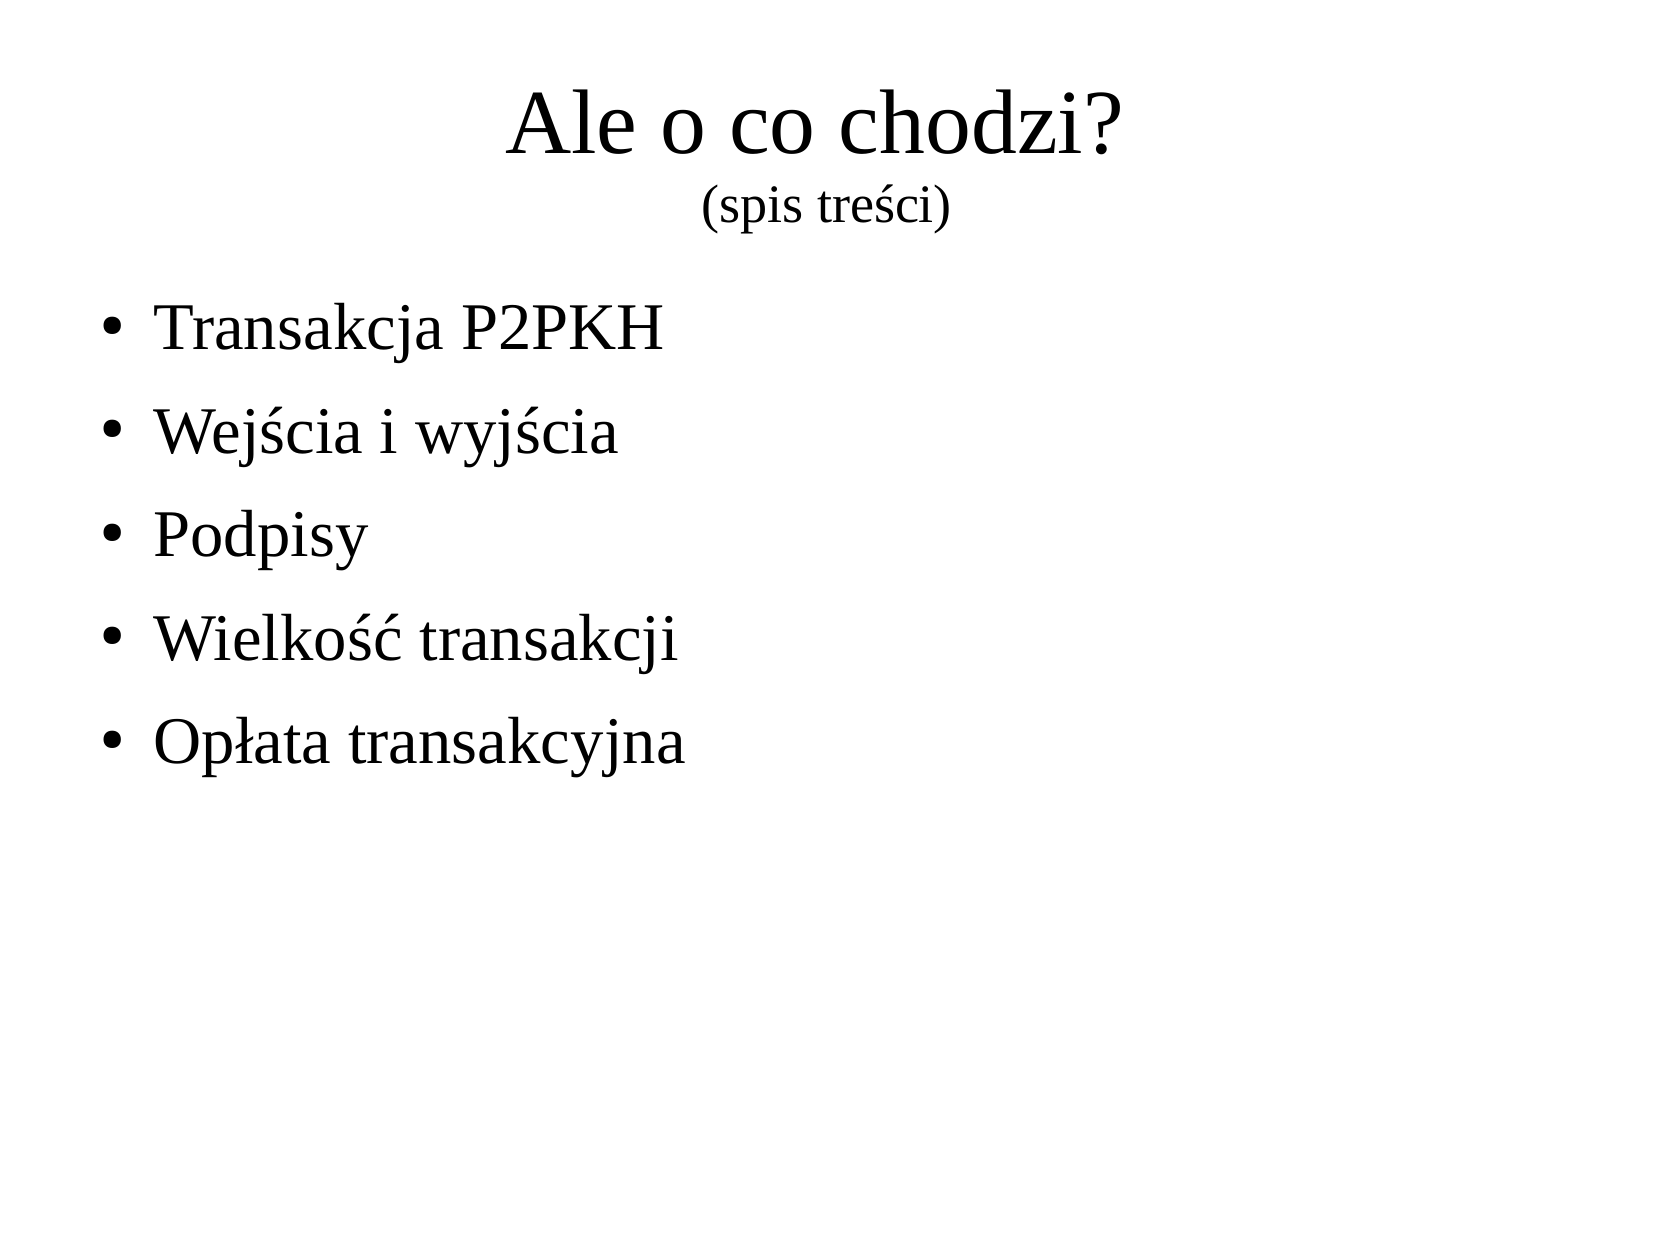

# Ale o co chodzi? (spis treści)
Transakcja P2PKH
Wejścia i wyjścia
Podpisy
Wielkość transakcji
Opłata transakcyjna